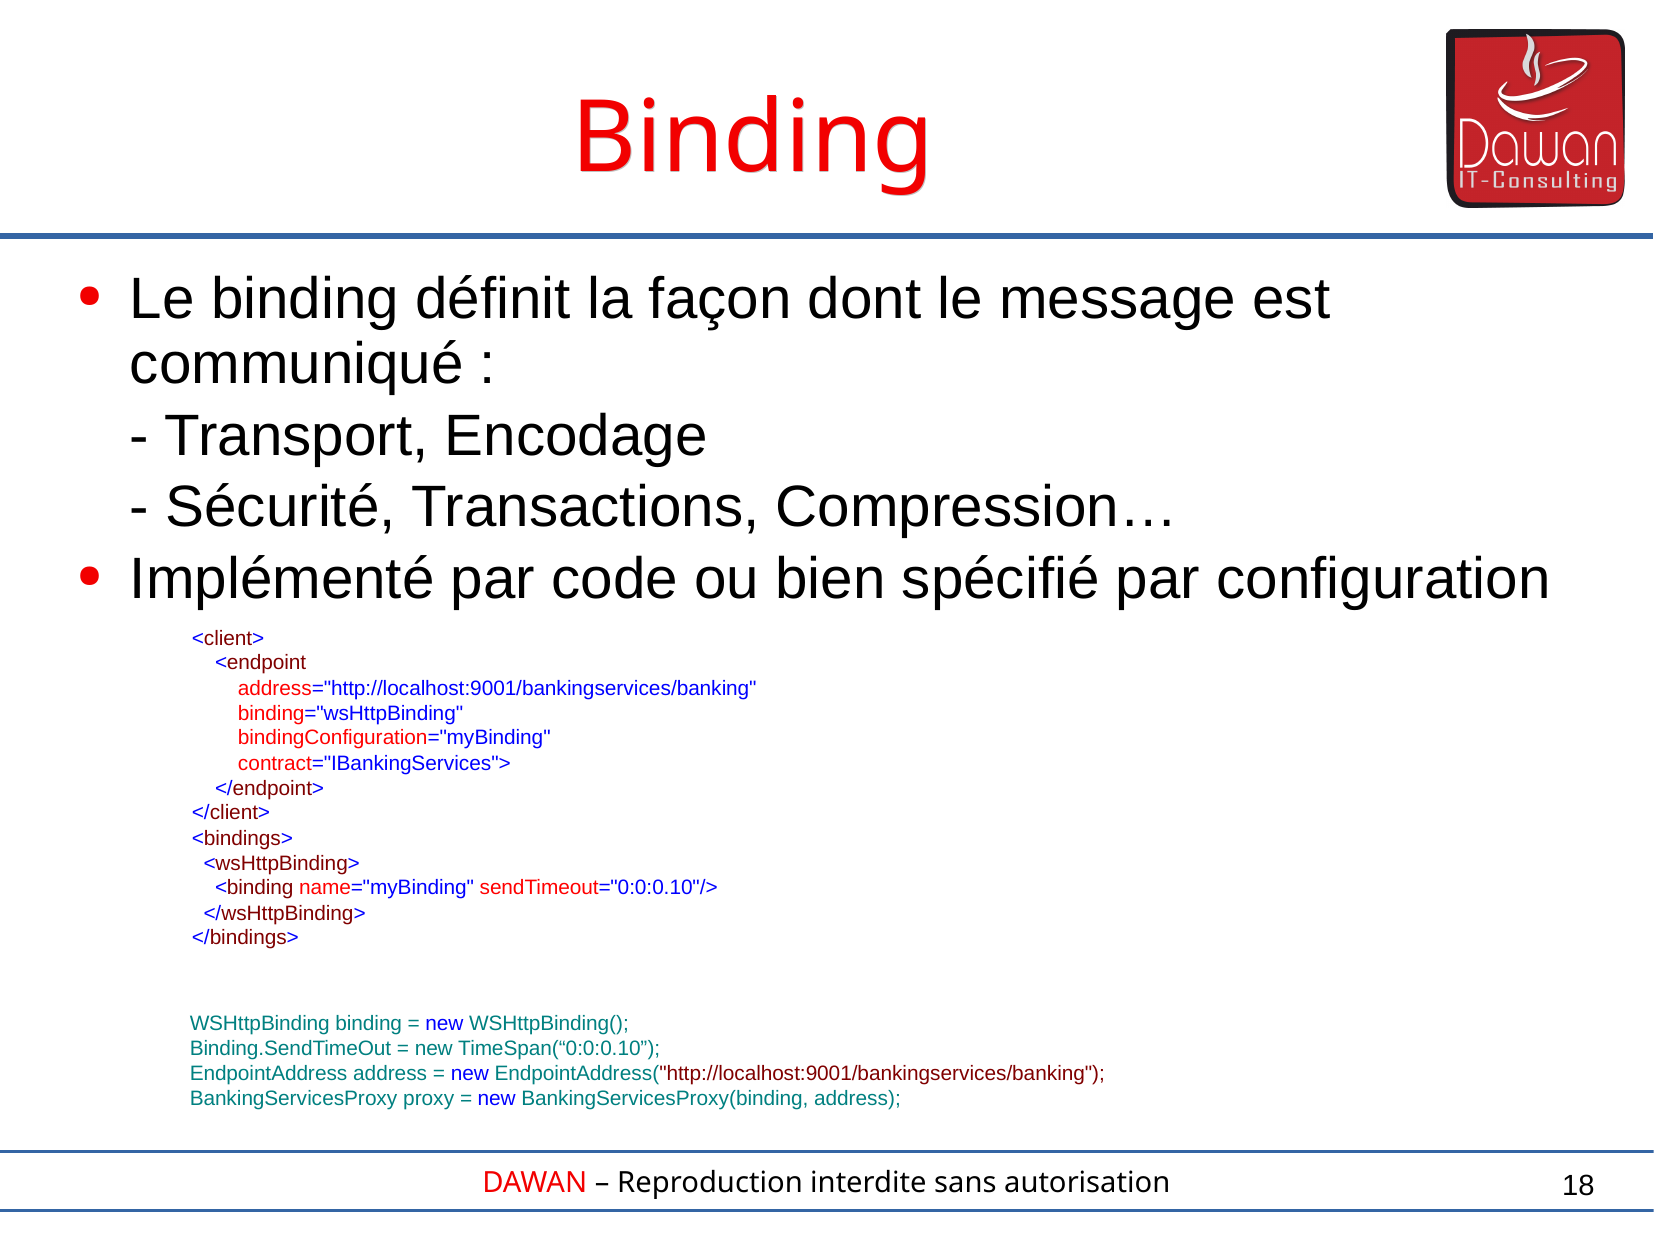

# Binding
Le binding définit la façon dont le message est communiqué :
- Transport, Encodage
- Sécurité, Transactions, Compression…
Implémenté par code ou bien spécifié par configuration
<client>
 <endpoint
 address="http://localhost:9001/bankingservices/banking"
 binding="wsHttpBinding"
 bindingConfiguration="myBinding"
 contract="IBankingServices">
 </endpoint>
</client>
<bindings>
 <wsHttpBinding>
 <binding name="myBinding" sendTimeout="0:0:0.10"/>
 </wsHttpBinding>
</bindings>
WSHttpBinding binding = new WSHttpBinding();
Binding.SendTimeOut = new TimeSpan(“0:0:0.10”);
EndpointAddress address = new EndpointAddress("http://localhost:9001/bankingservices/banking");
BankingServicesProxy proxy = new BankingServicesProxy(binding, address);
18